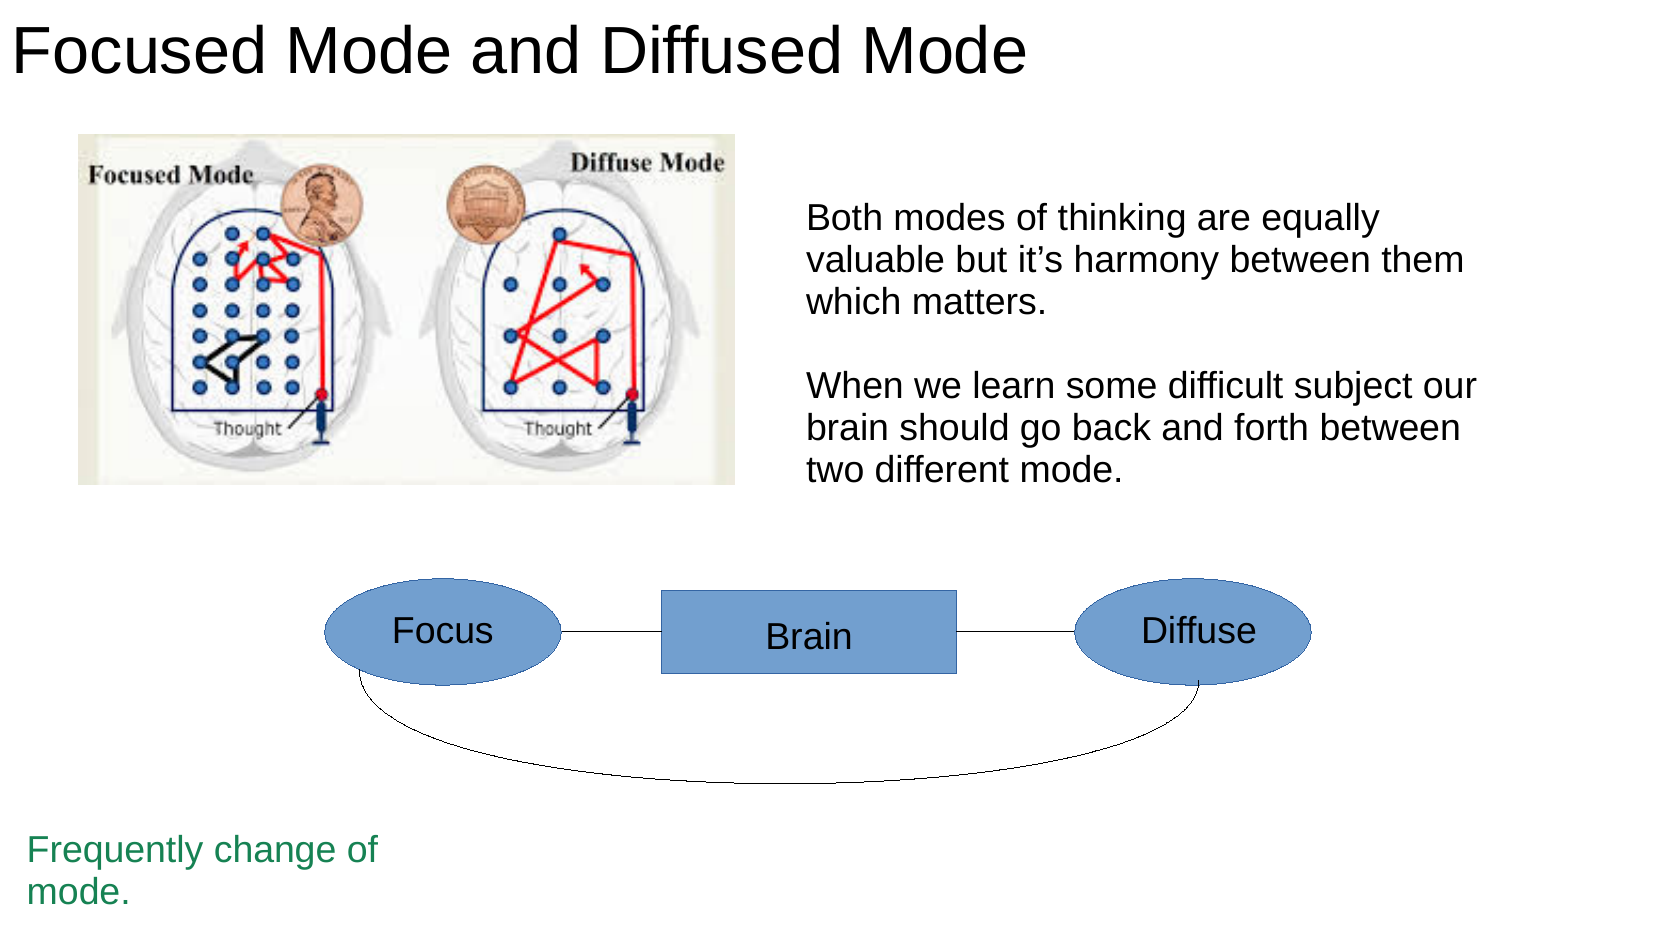

# Focused Mode and Diffused Mode
Both modes of thinking are equally valuable but it’s harmony between them which matters.
When we learn some difficult subject our brain should go back and forth between two different mode.
Diffuse
Focus
Brain
Frequently change of mode.